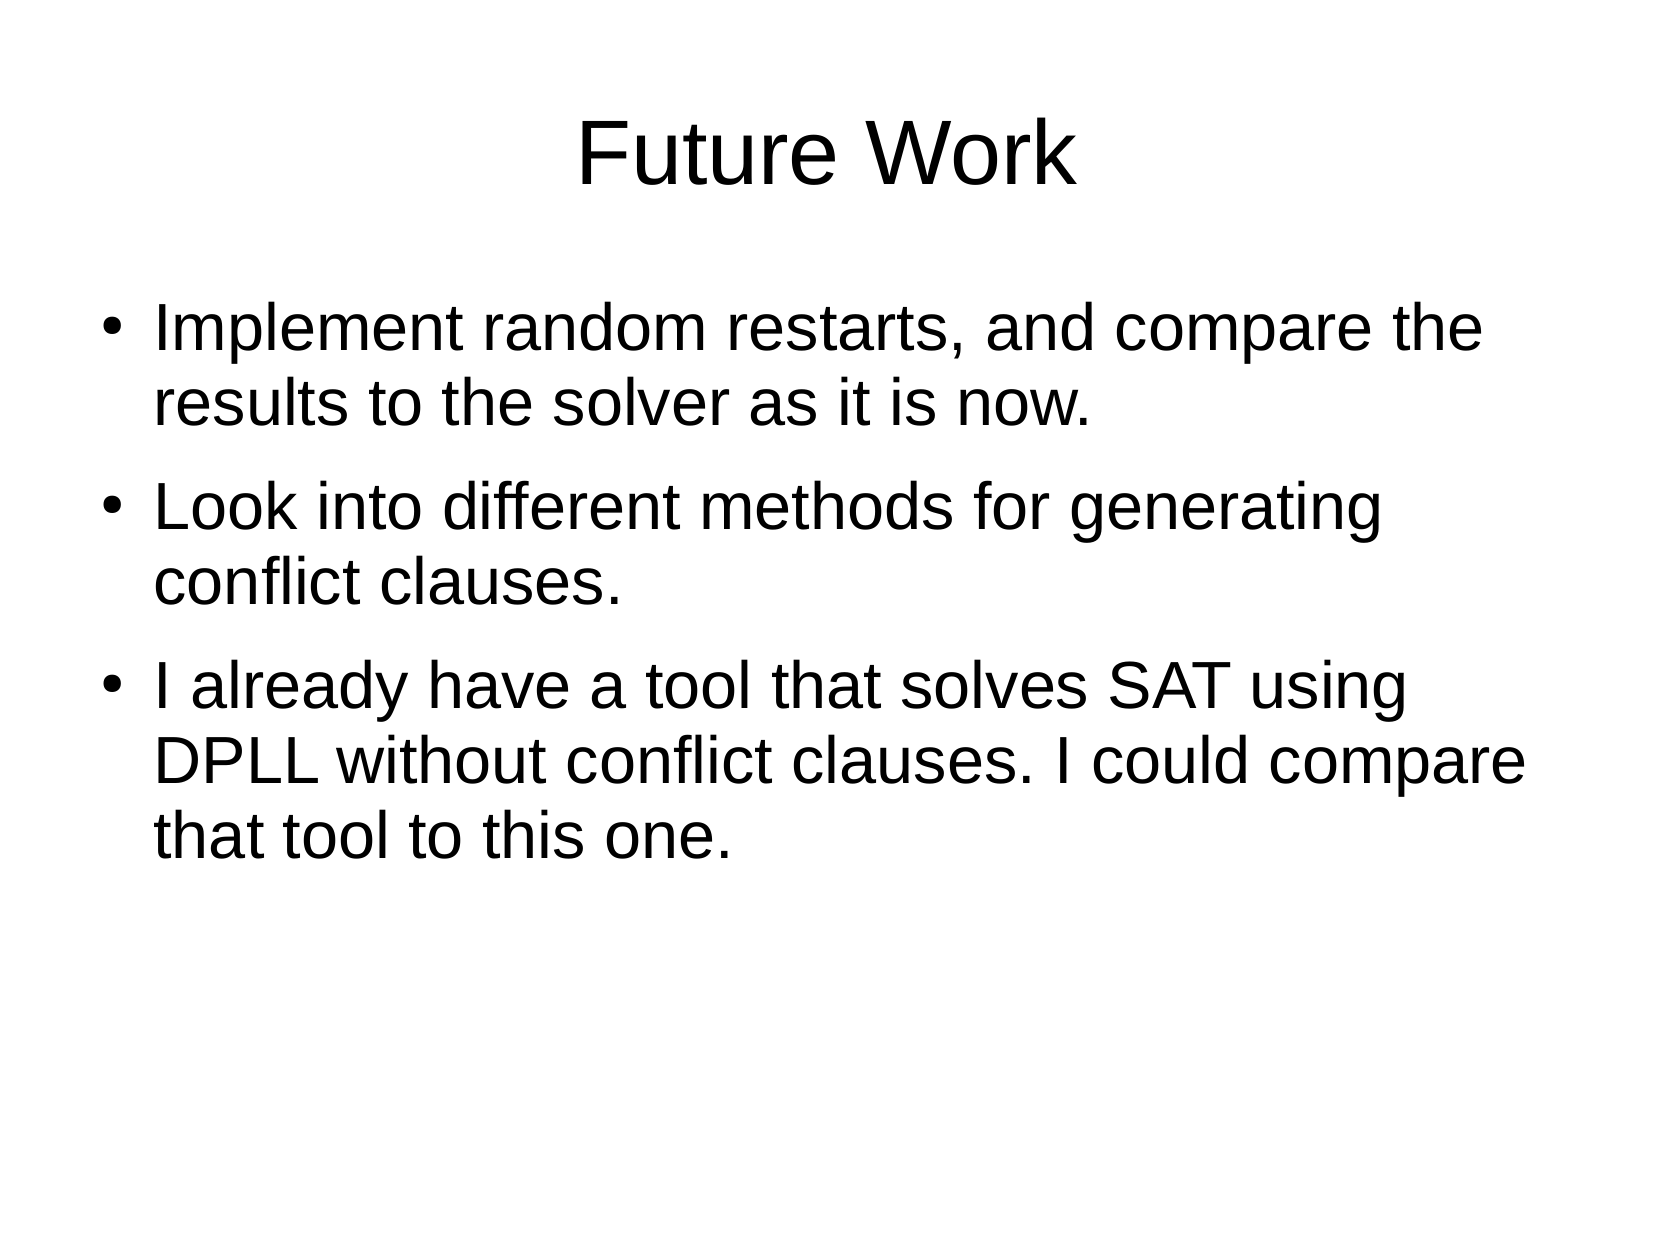

# Future Work
Implement random restarts, and compare the results to the solver as it is now.
Look into different methods for generating conflict clauses.
I already have a tool that solves SAT using DPLL without conflict clauses. I could compare that tool to this one.